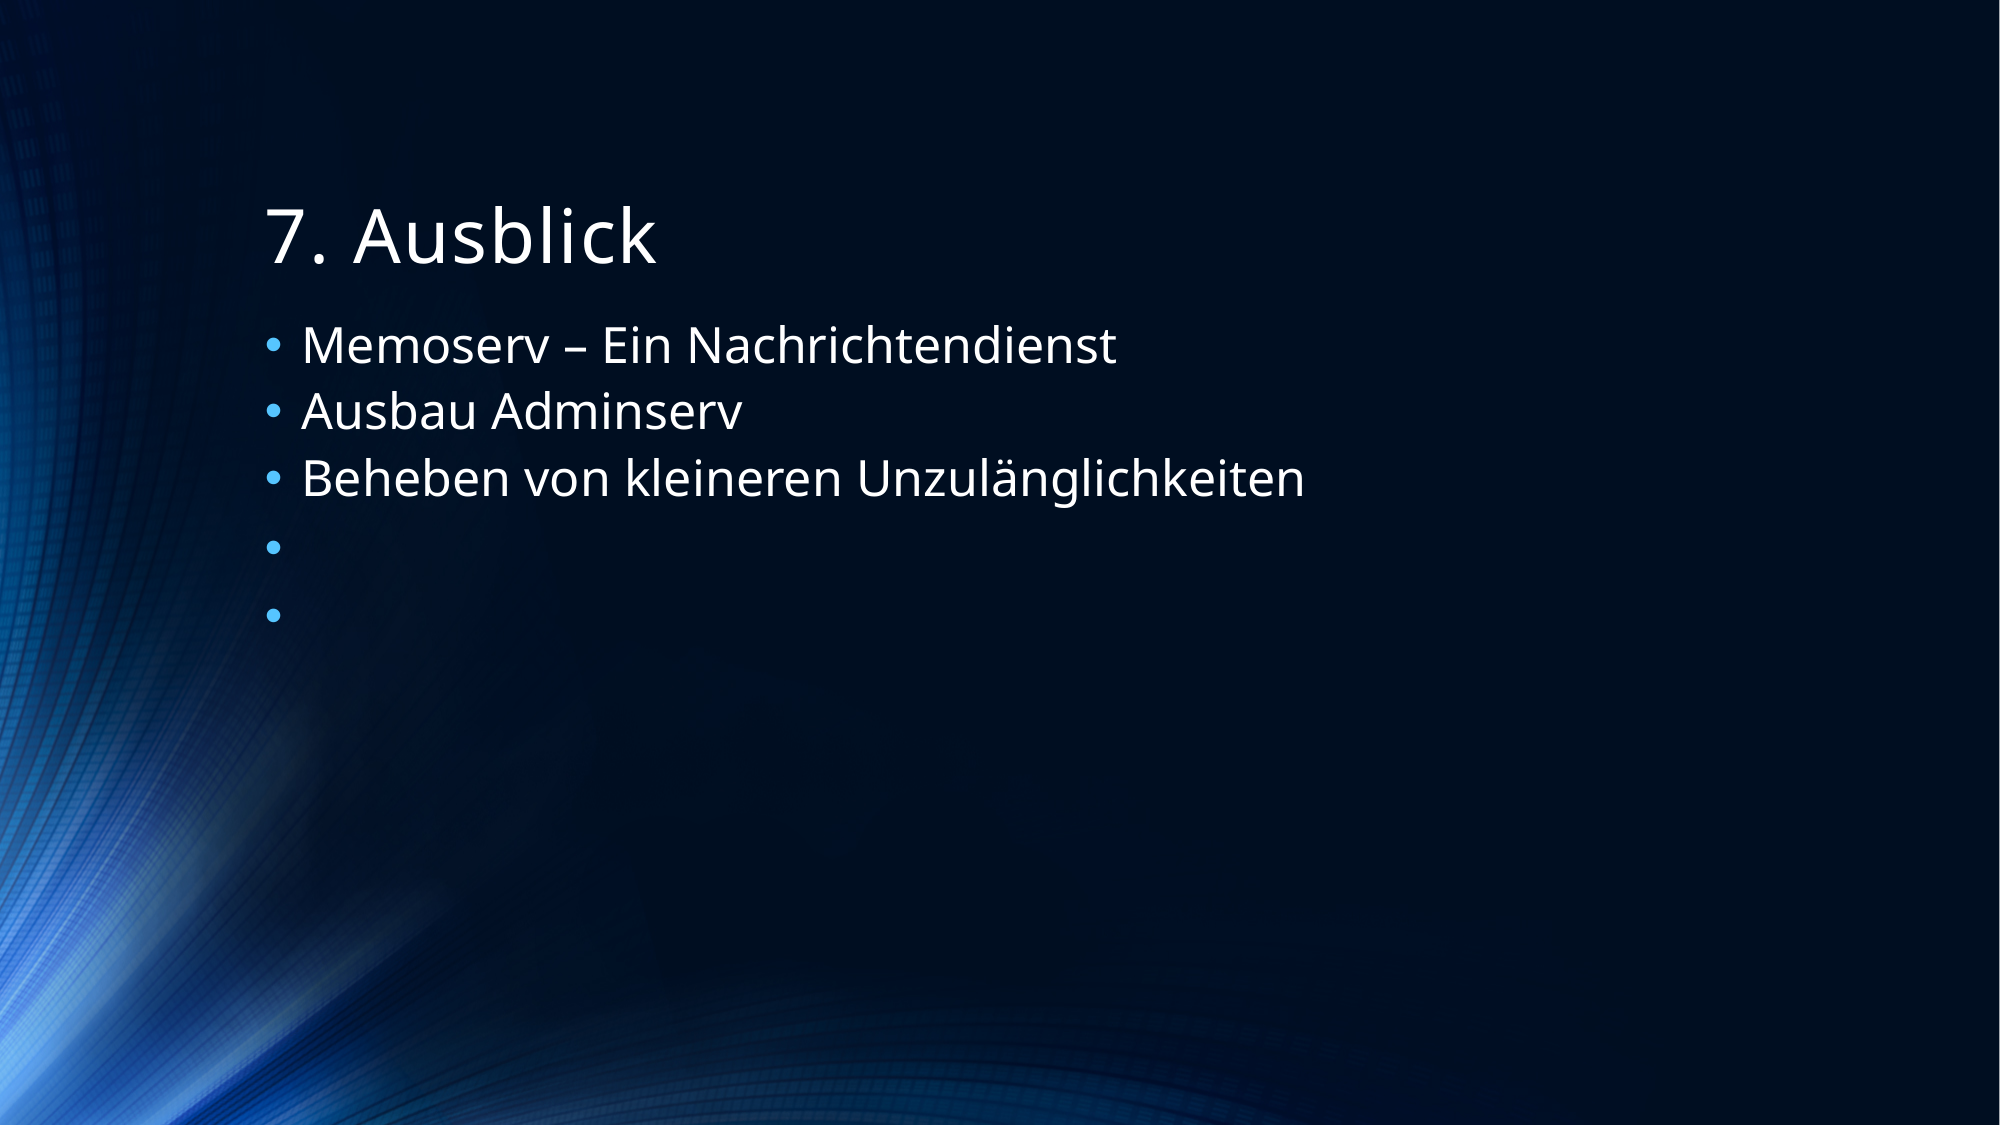

# 7. Ausblick
Memoserv – Ein Nachrichtendienst
Ausbau Adminserv
Beheben von kleineren Unzulänglichkeiten